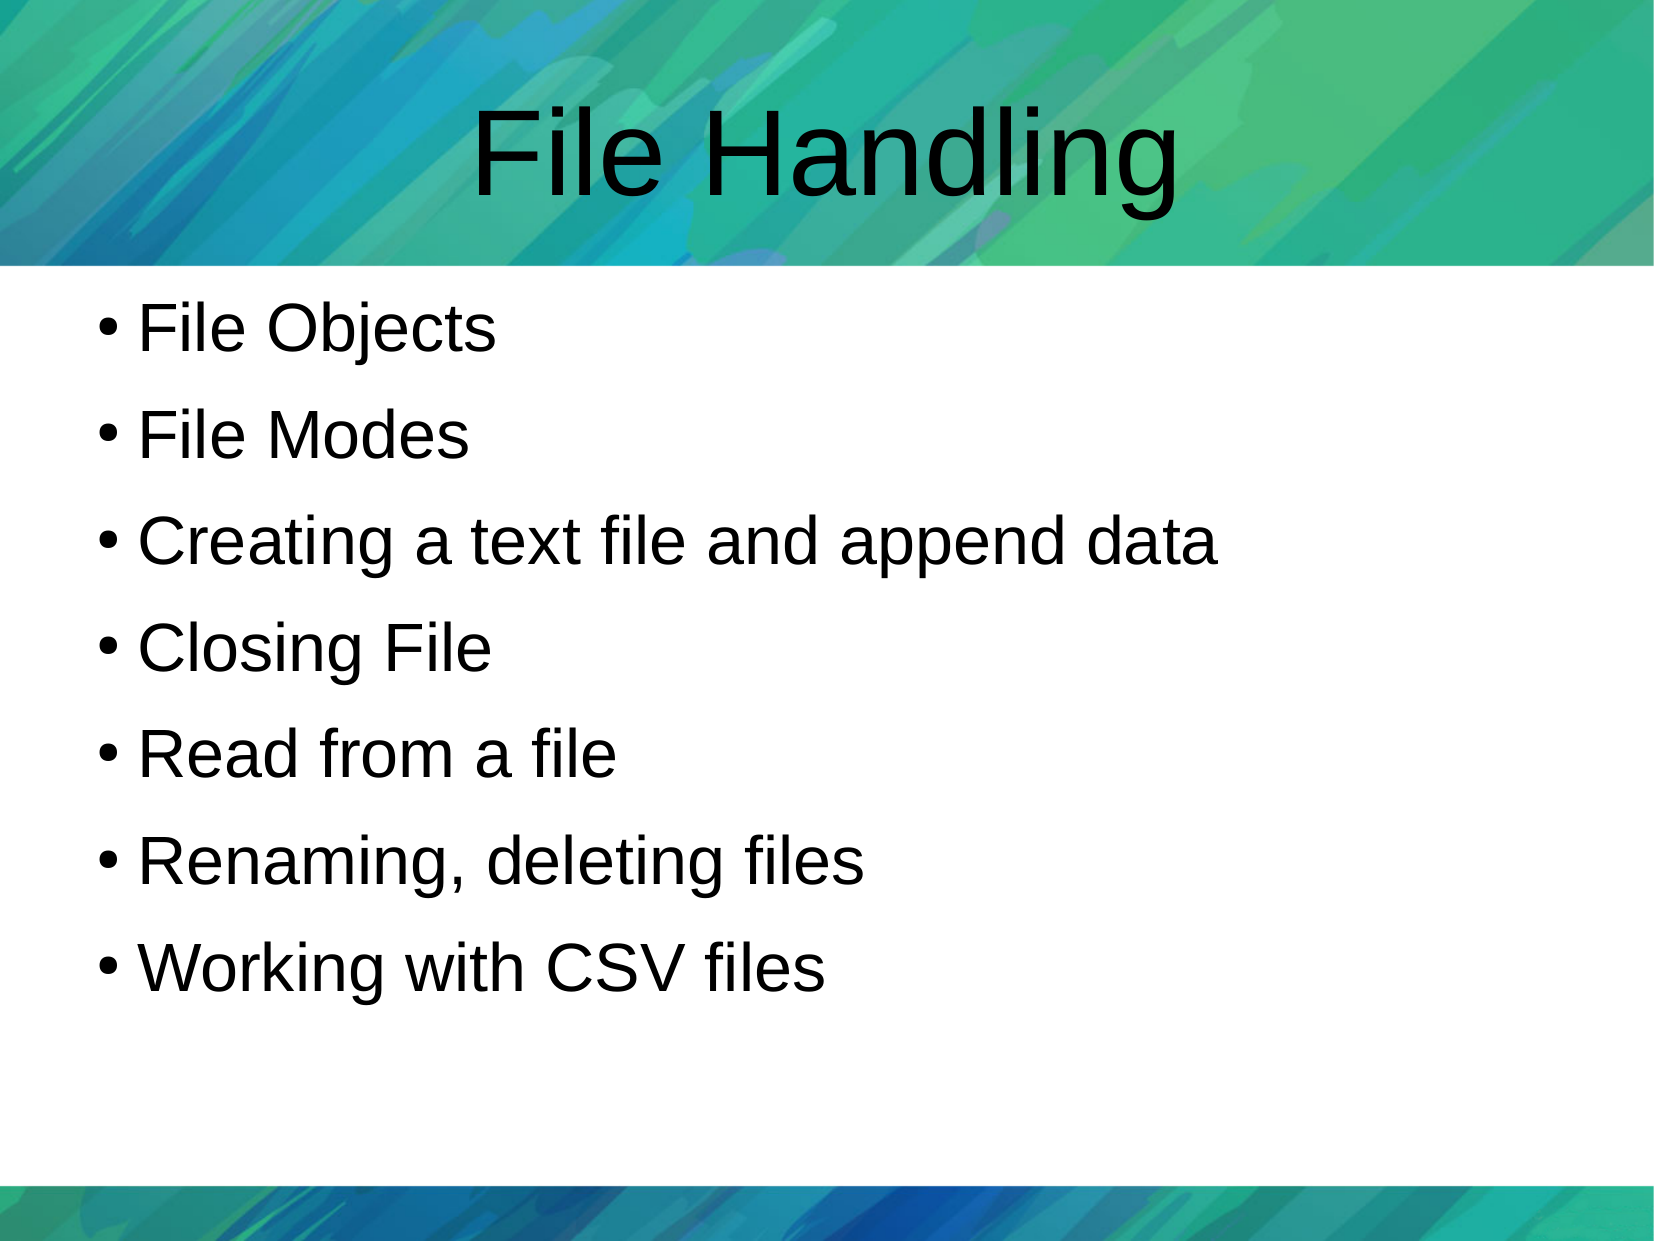

# File Handling
File Objects
File Modes
Creating a text file and append data
Closing File
Read from a file
Renaming, deleting files
Working with CSV files